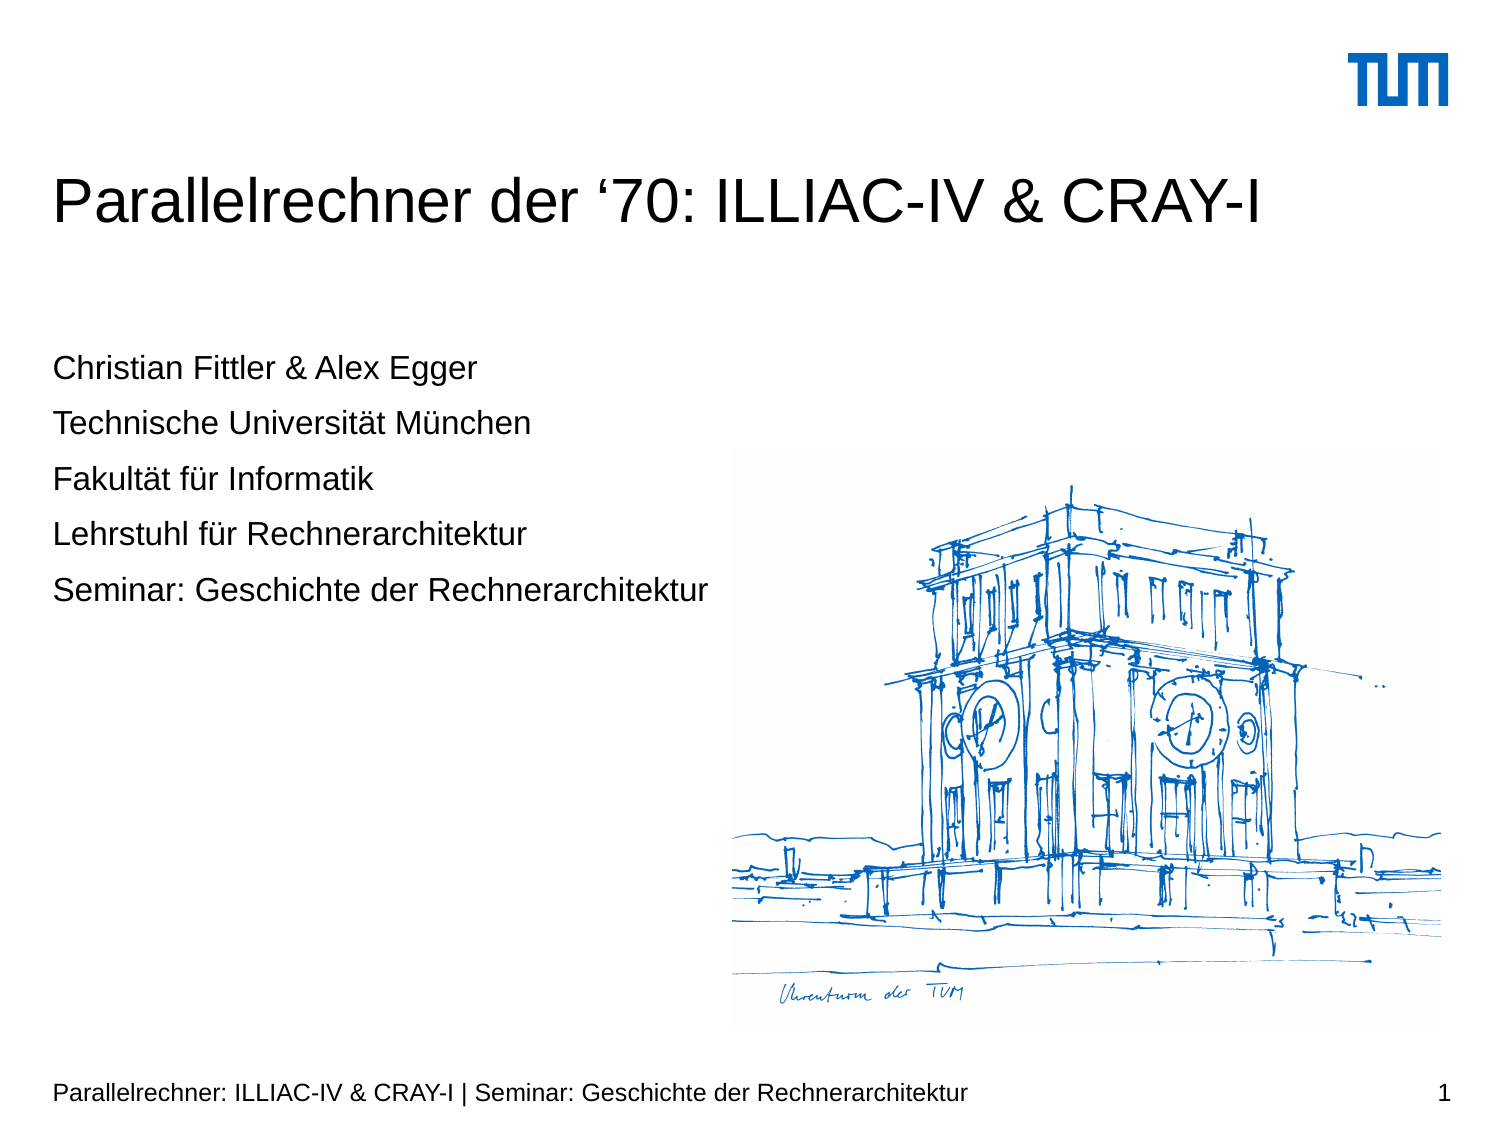

# Parallelrechner der ‘70: ILLIAC-IV & CRAY-I
Christian Fittler & Alex Egger
Technische Universität München
Fakultät für Informatik
Lehrstuhl für Rechnerarchitektur
Seminar: Geschichte der Rechnerarchitektur
Parallelrechner: ILLIAC-IV & CRAY-I | Seminar: Geschichte der Rechnerarchitektur
1